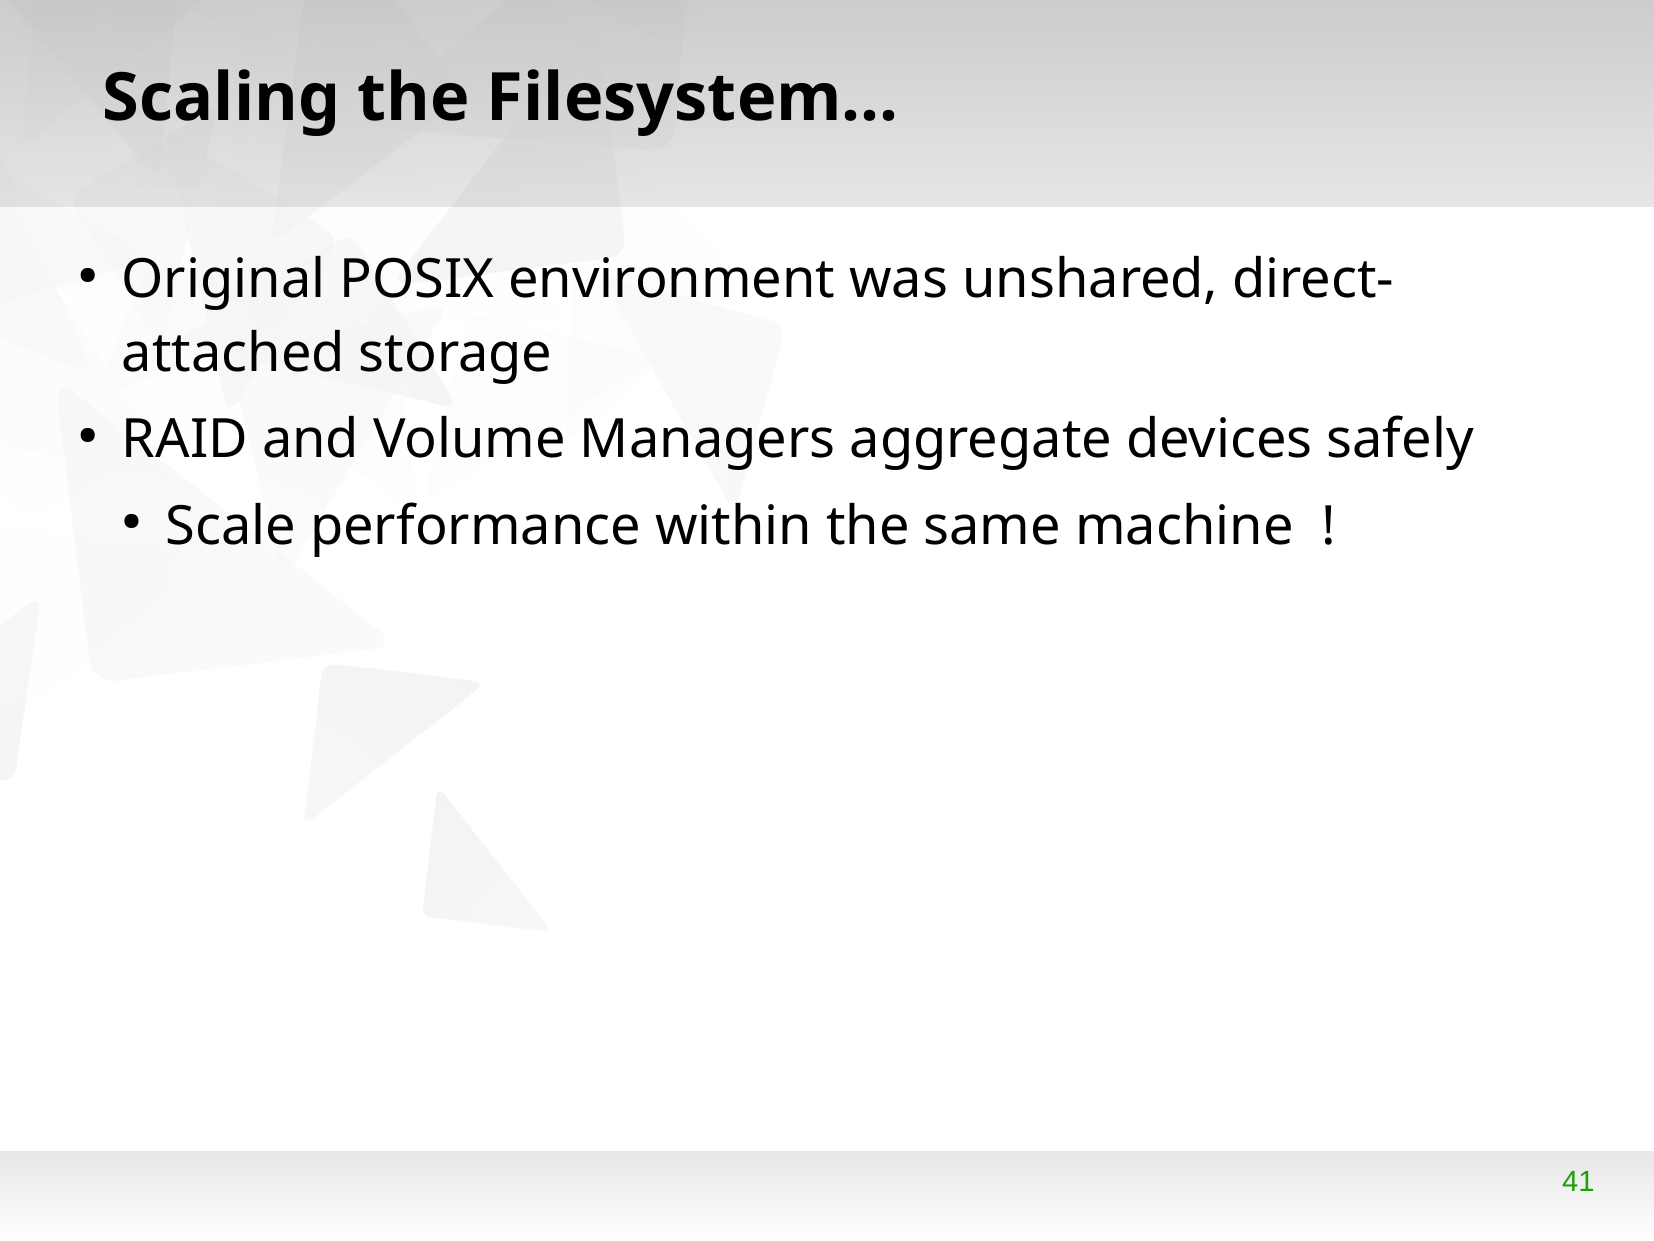

# Scaling the Filesystem...
Original POSIX environment was unshared, direct-attached storage
RAID and Volume Managers aggregate devices safely
Scale performance within the same machine !
41